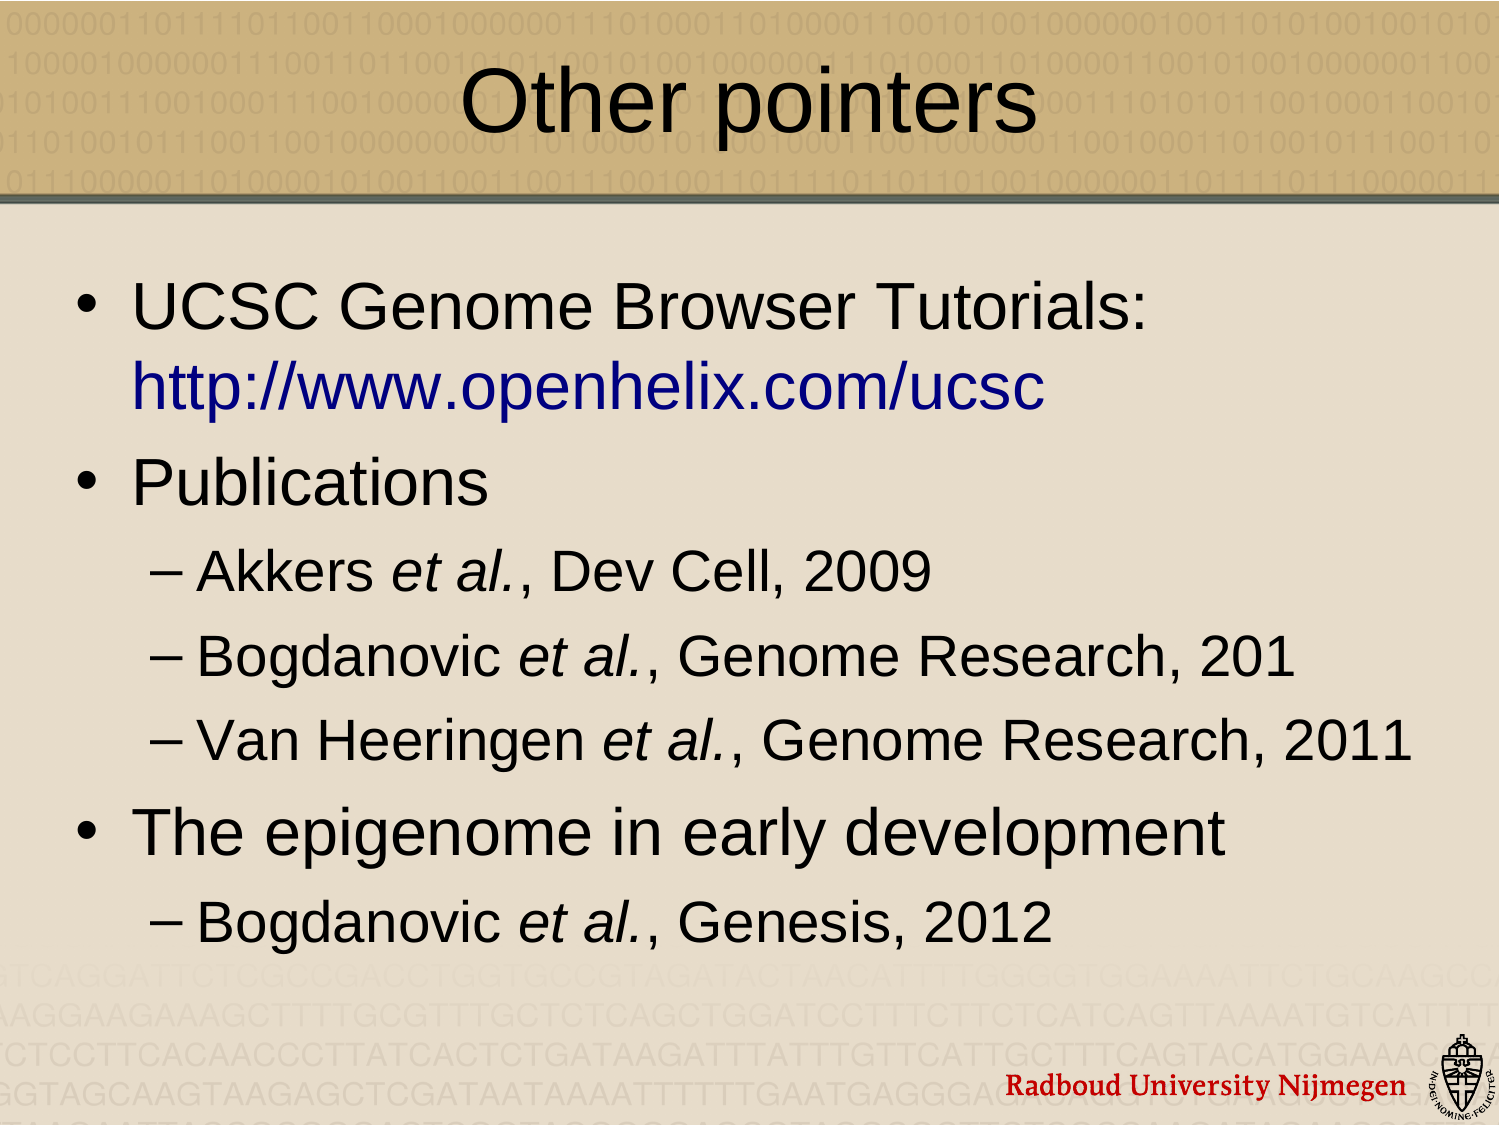

# Other pointers
UCSC Genome Browser Tutorials: http://www.openhelix.com/ucsc
Publications
Akkers et al., Dev Cell, 2009
Bogdanovic et al., Genome Research, 201
Van Heeringen et al., Genome Research, 2011
The epigenome in early development
Bogdanovic et al., Genesis, 2012